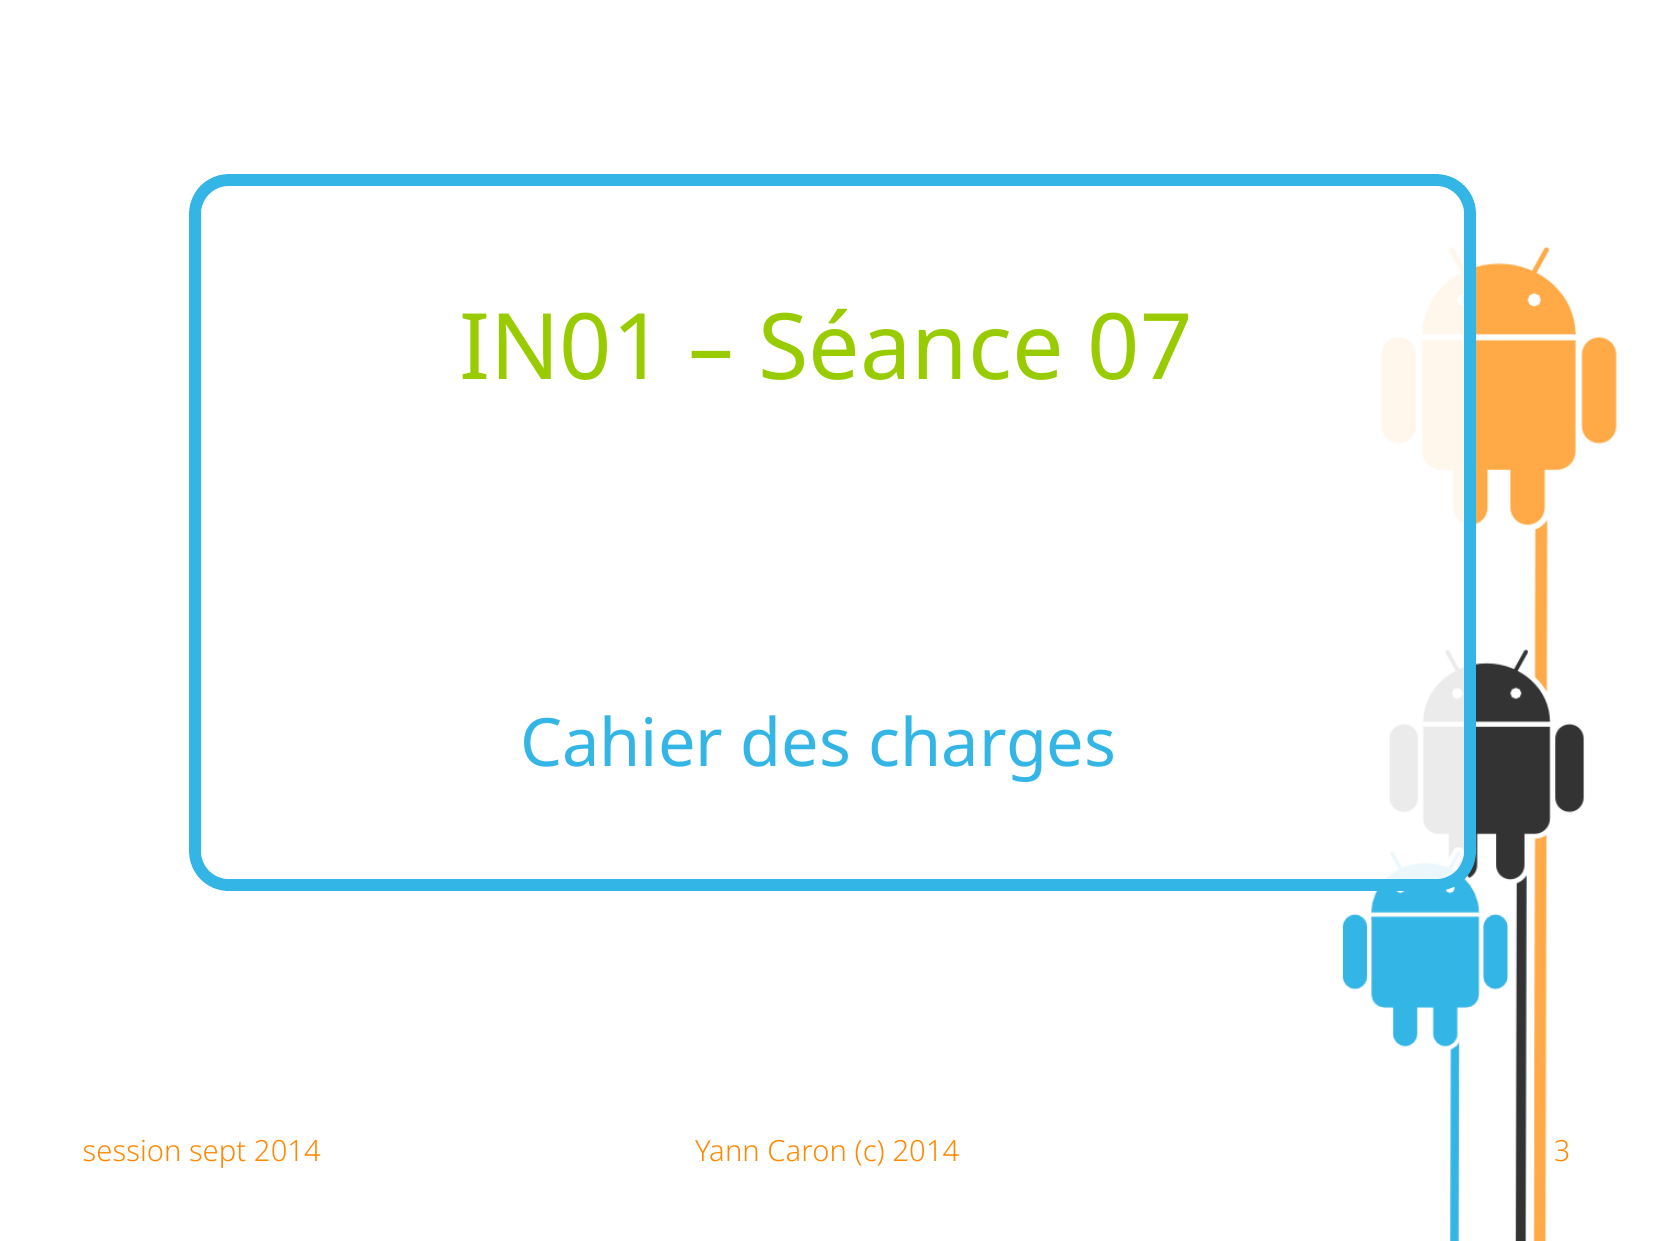

# IN01 – Séance 07
Cahier des charges
session sept 2014
Yann Caron (c) 2014
3